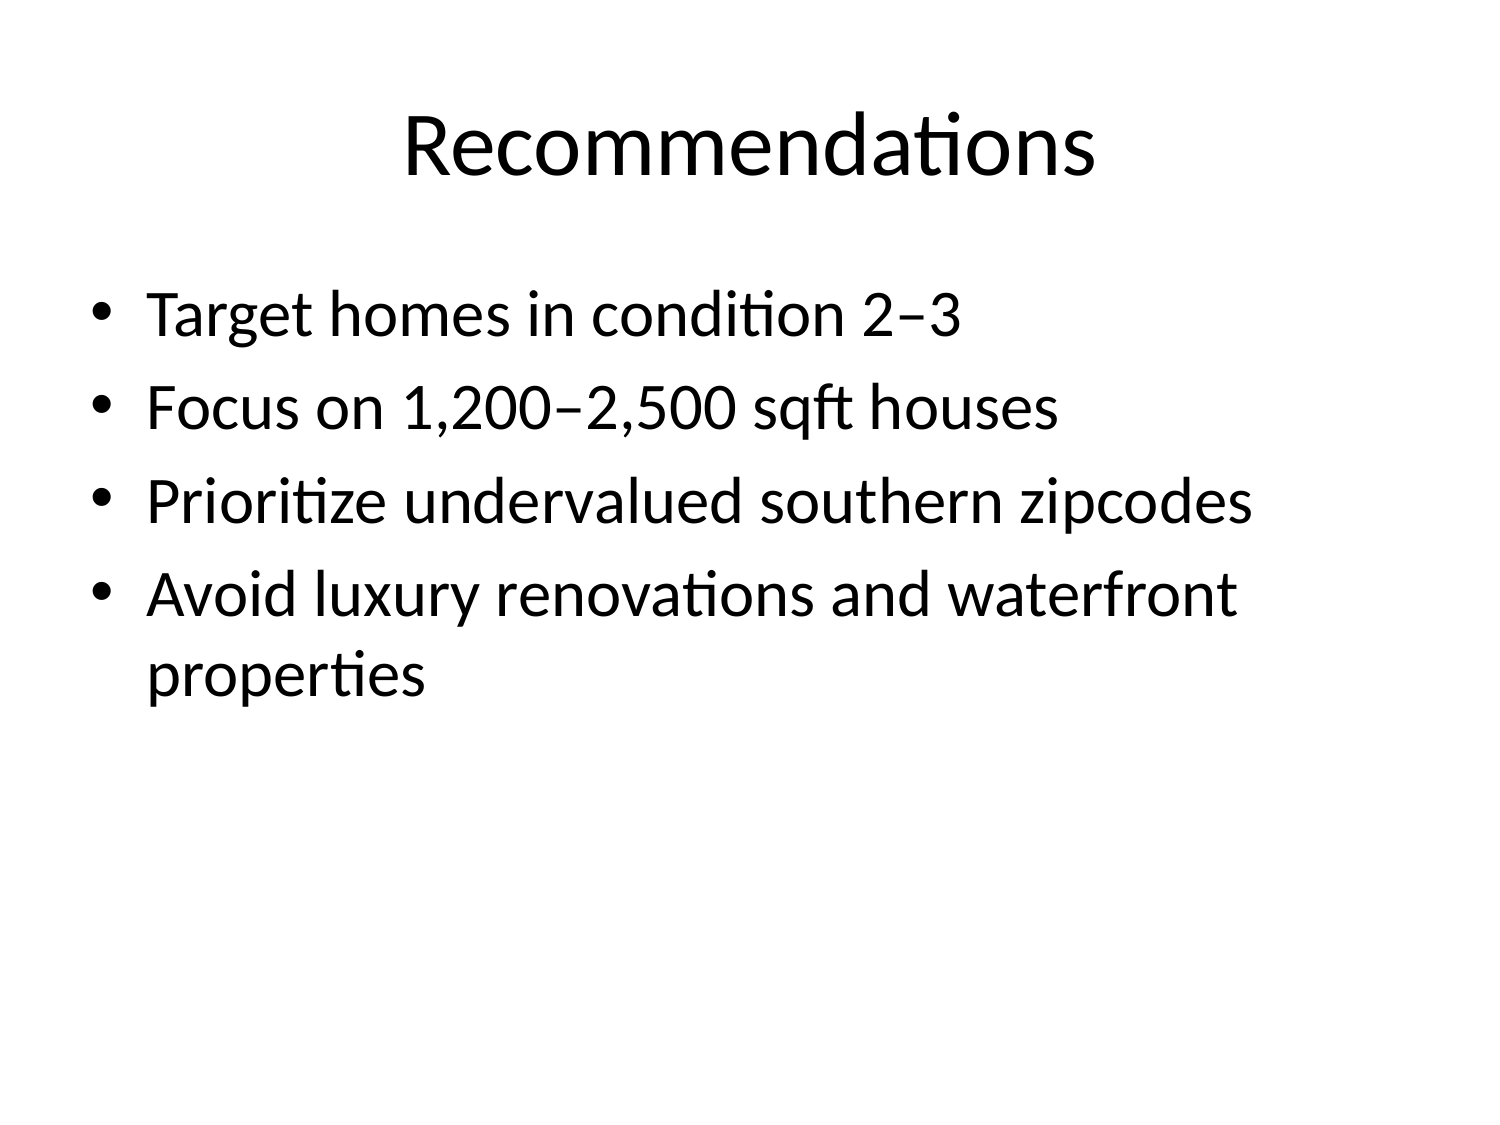

# Recommendations
Target homes in condition 2–3
Focus on 1,200–2,500 sqft houses
Prioritize undervalued southern zipcodes
Avoid luxury renovations and waterfront properties